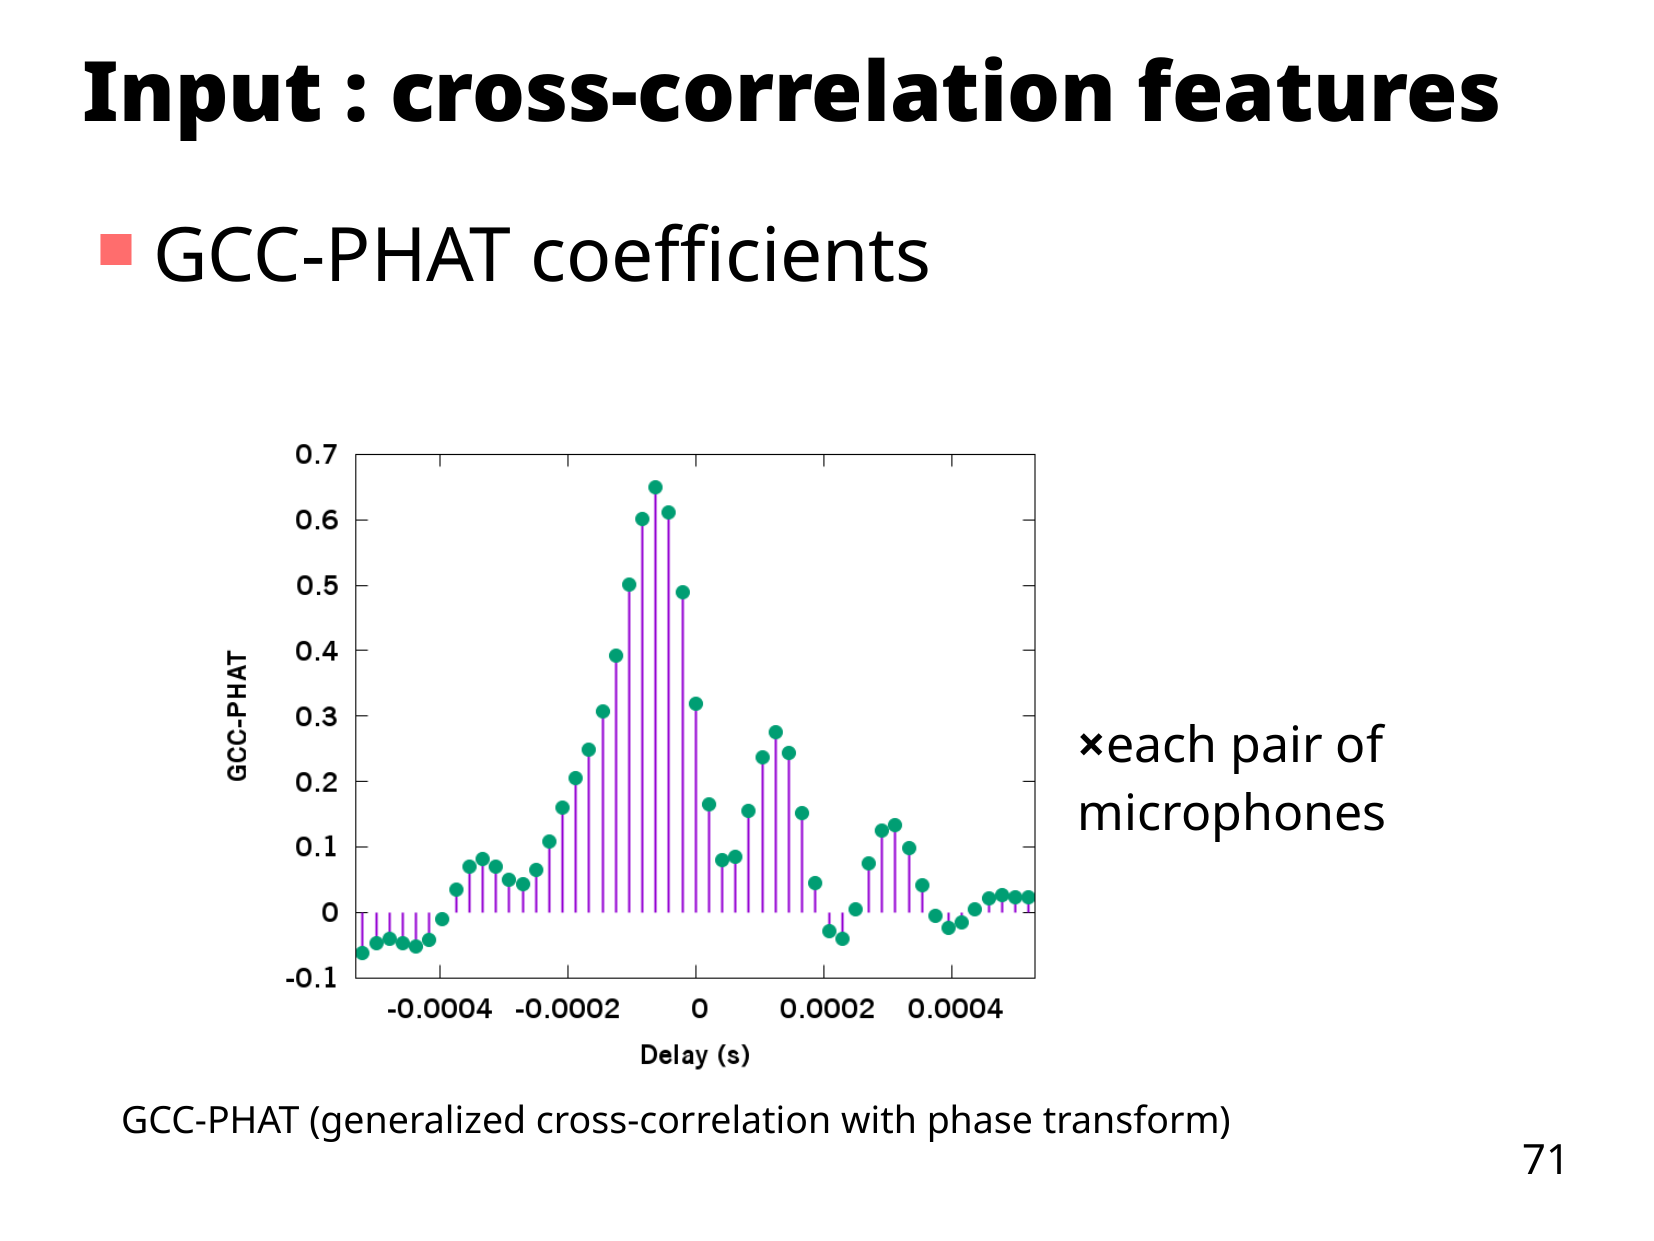

# Input : cross-correlation features
GCC-PHAT coefficients
×each pair of microphones
GCC-PHAT (generalized cross-correlation with phase transform)
71